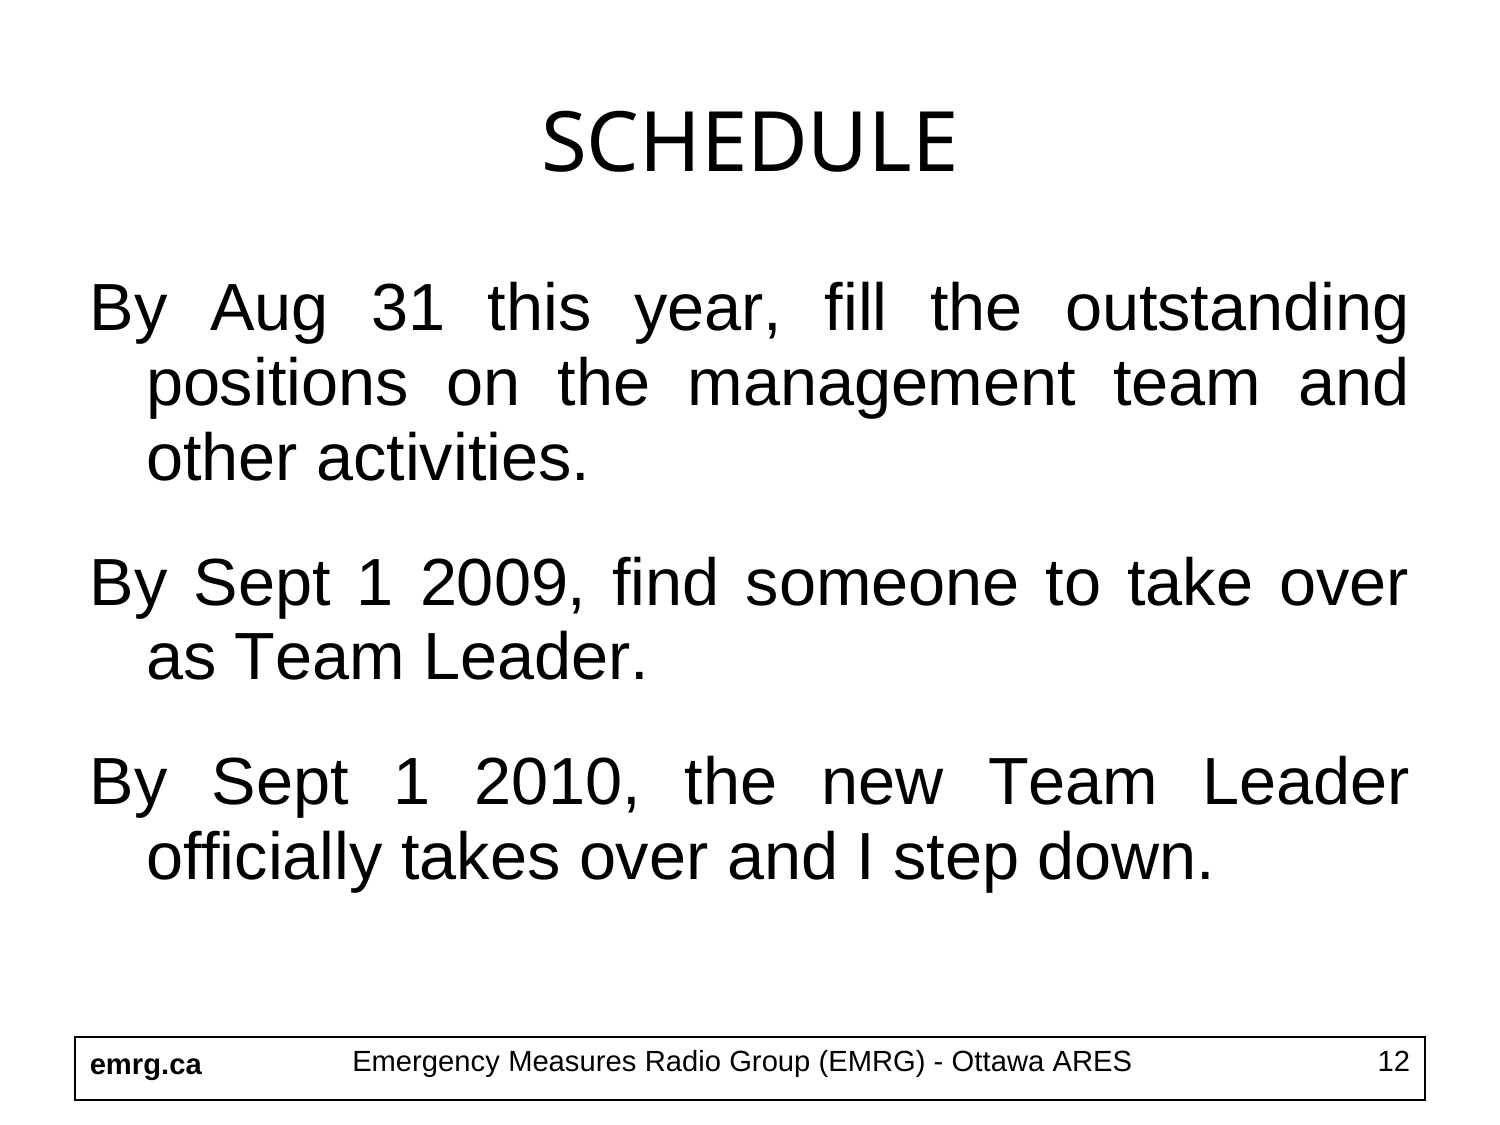

# SCHEDULE
By Aug 31 this year, fill the outstanding positions on the management team and other activities.
By Sept 1 2009, find someone to take over as Team Leader.
By Sept 1 2010, the new Team Leader officially takes over and I step down.
Emergency Measures Radio Group (EMRG) - Ottawa ARES
12